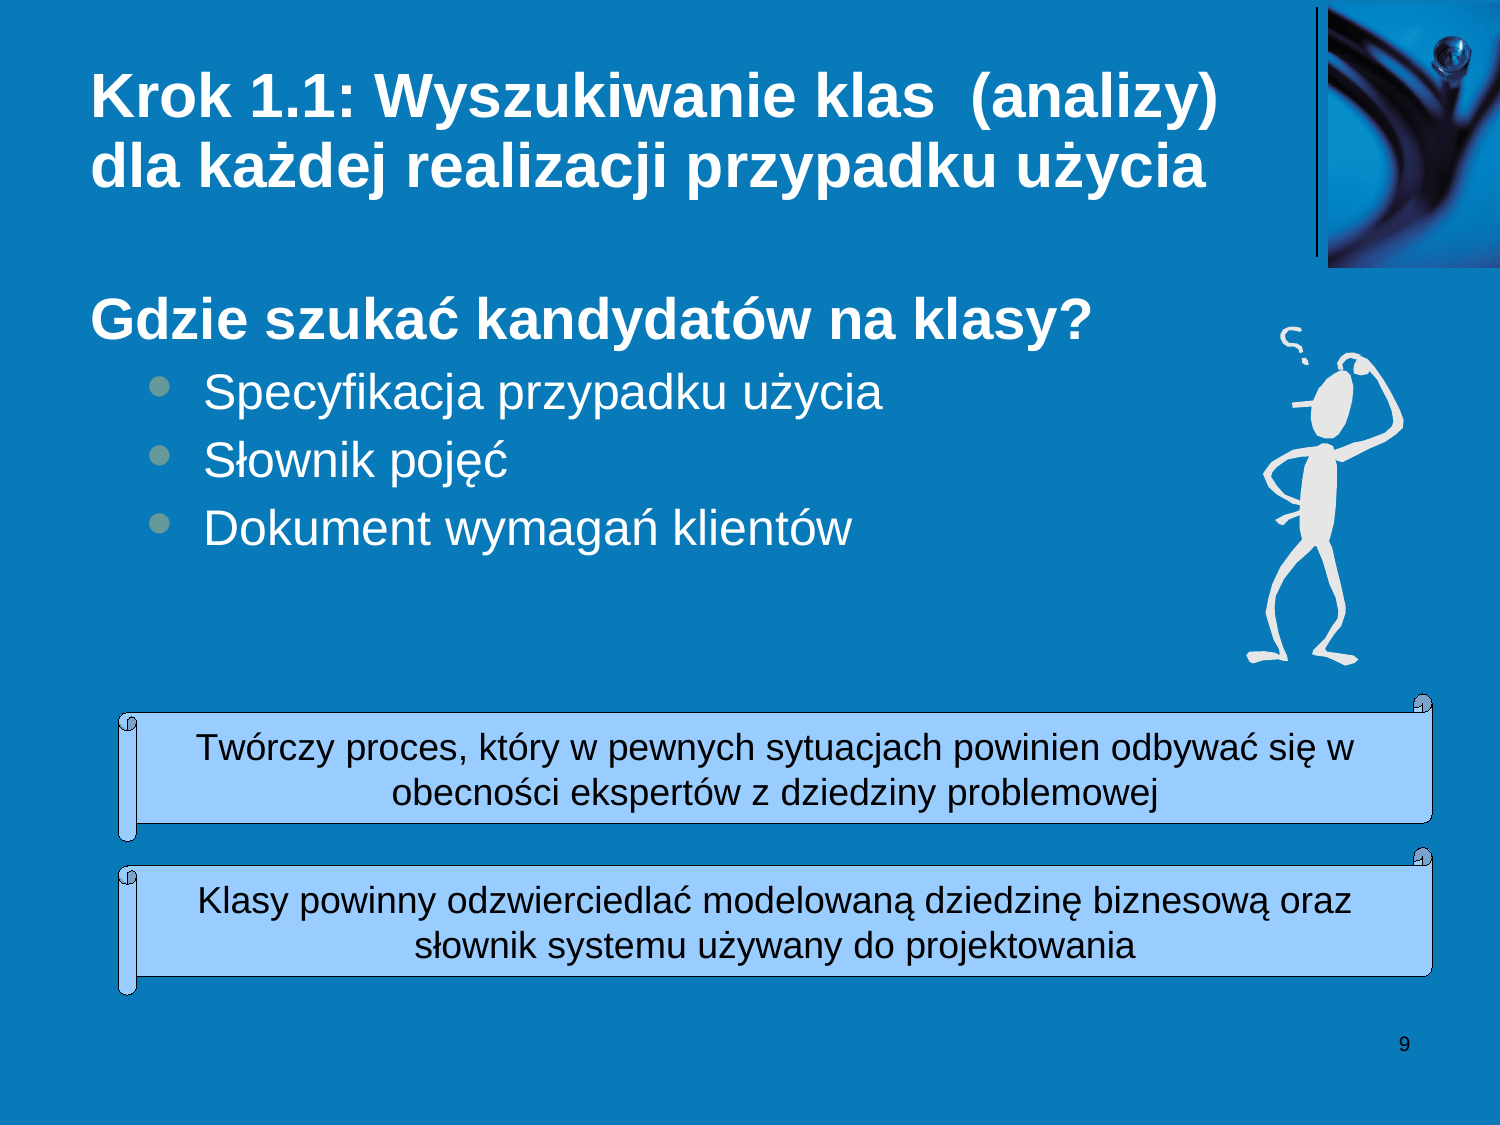

# Krok 1.1: Wyszukiwanie klas (analizy) dla każdej realizacji przypadku użycia
Gdzie szukać kandydatów na klasy?
Specyfikacja przypadku użycia
Słownik pojęć
Dokument wymagań klientów
Twórczy proces, który w pewnych sytuacjach powinien odbywać się w obecności ekspertów z dziedziny problemowej
Klasy powinny odzwierciedlać modelowaną dziedzinę biznesową oraz słownik systemu używany do projektowania
9